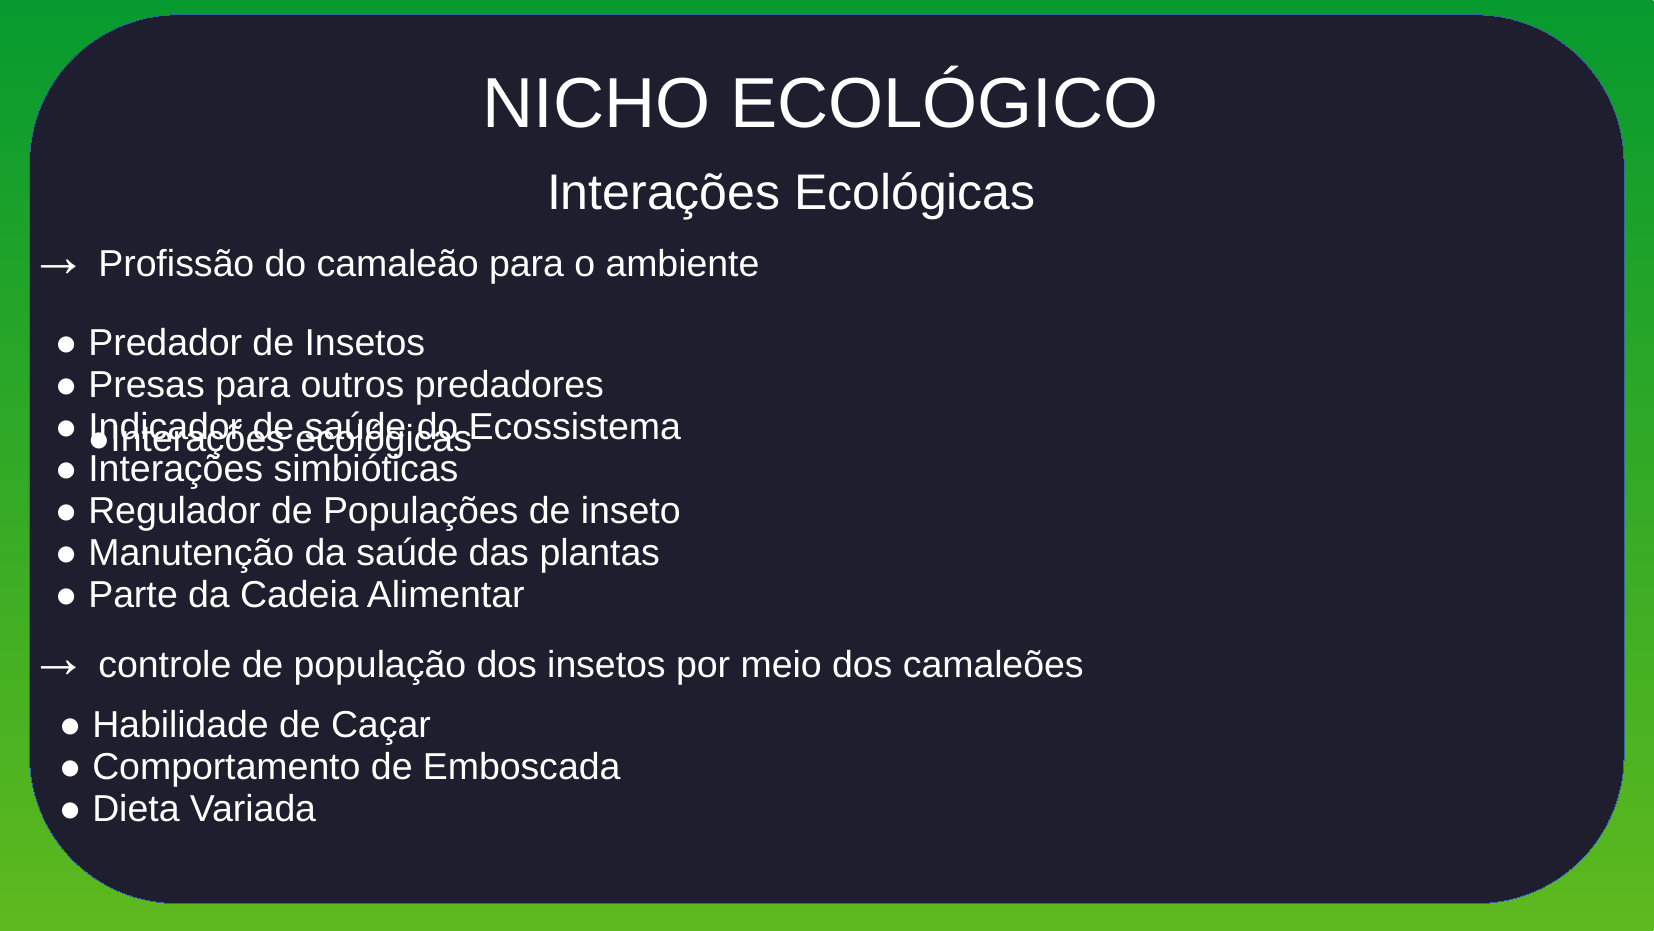

●Interações ecológicas
# NICHO ECOLÓGICO
Interações Ecológicas
→ Profissão do camaleão para o ambiente
● Predador de Insetos
● Presas para outros predadores
● Indicador de saúde do Ecossistema
● Interações simbióticas
● Regulador de Populações de inseto
● Manutenção da saúde das plantas
● Parte da Cadeia Alimentar
→ controle de população dos insetos por meio dos camaleões
● Habilidade de Caçar
● Comportamento de Emboscada
● Dieta Variada